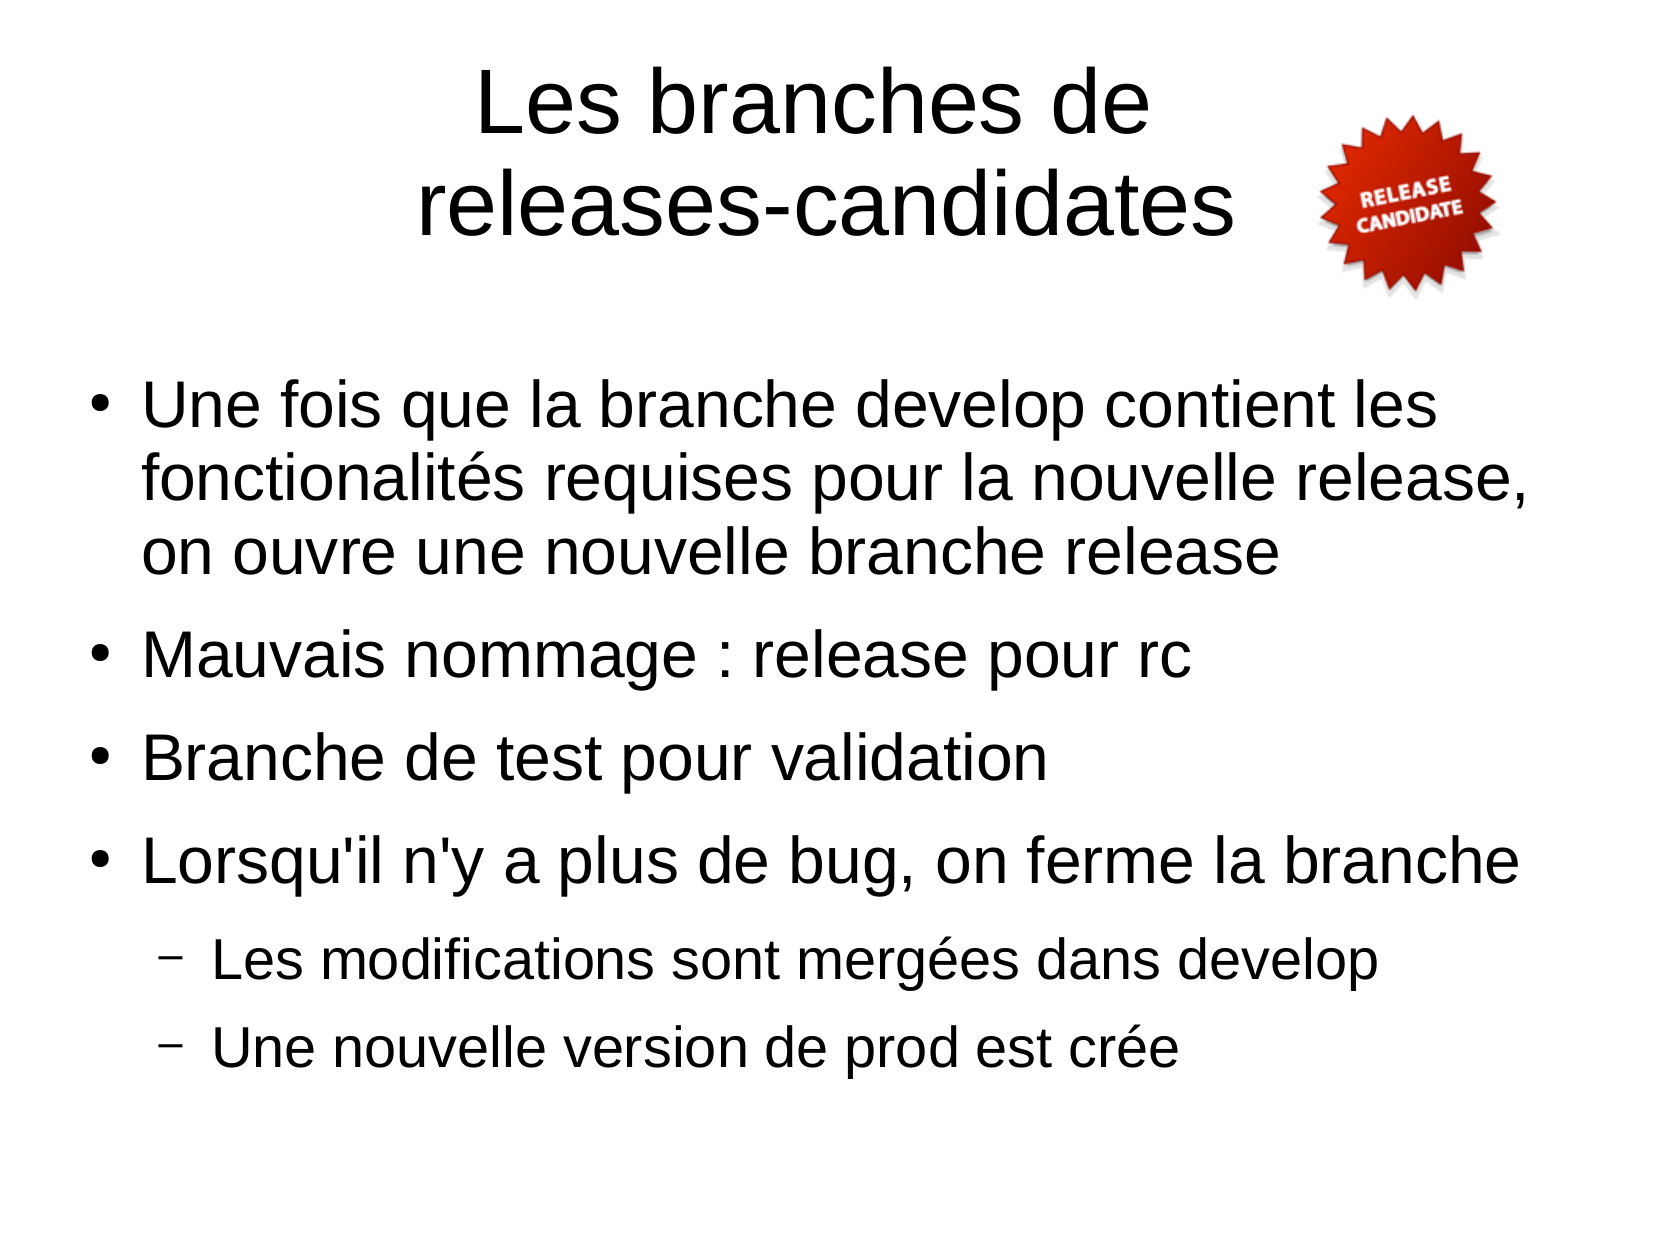

# Les branches de releases-candidates
Une fois que la branche develop contient les fonctionalités requises pour la nouvelle release, on ouvre une nouvelle branche release
Mauvais nommage : release pour rc
Branche de test pour validation
Lorsqu'il n'y a plus de bug, on ferme la branche
Les modifications sont mergées dans develop
Une nouvelle version de prod est crée